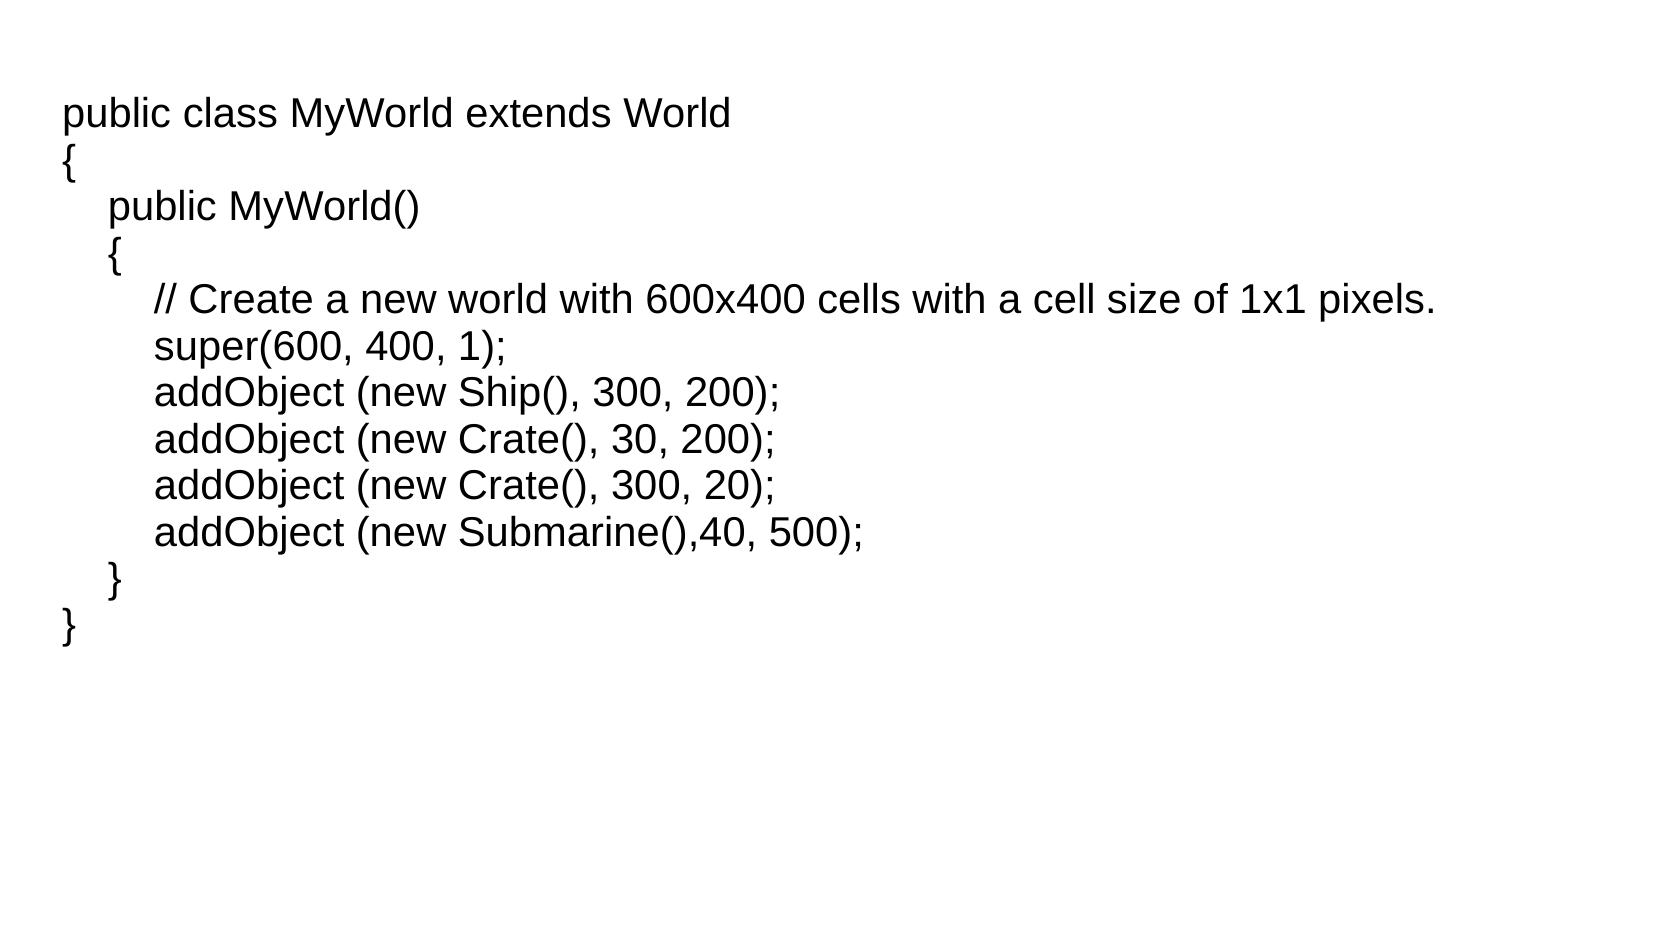

public class MyWorld extends World
{
 public MyWorld()
 {
 // Create a new world with 600x400 cells with a cell size of 1x1 pixels.
 super(600, 400, 1);
 addObject (new Ship(), 300, 200);
 addObject (new Crate(), 30, 200);
 addObject (new Crate(), 300, 20);
 addObject (new Submarine(),40, 500);
 }
}